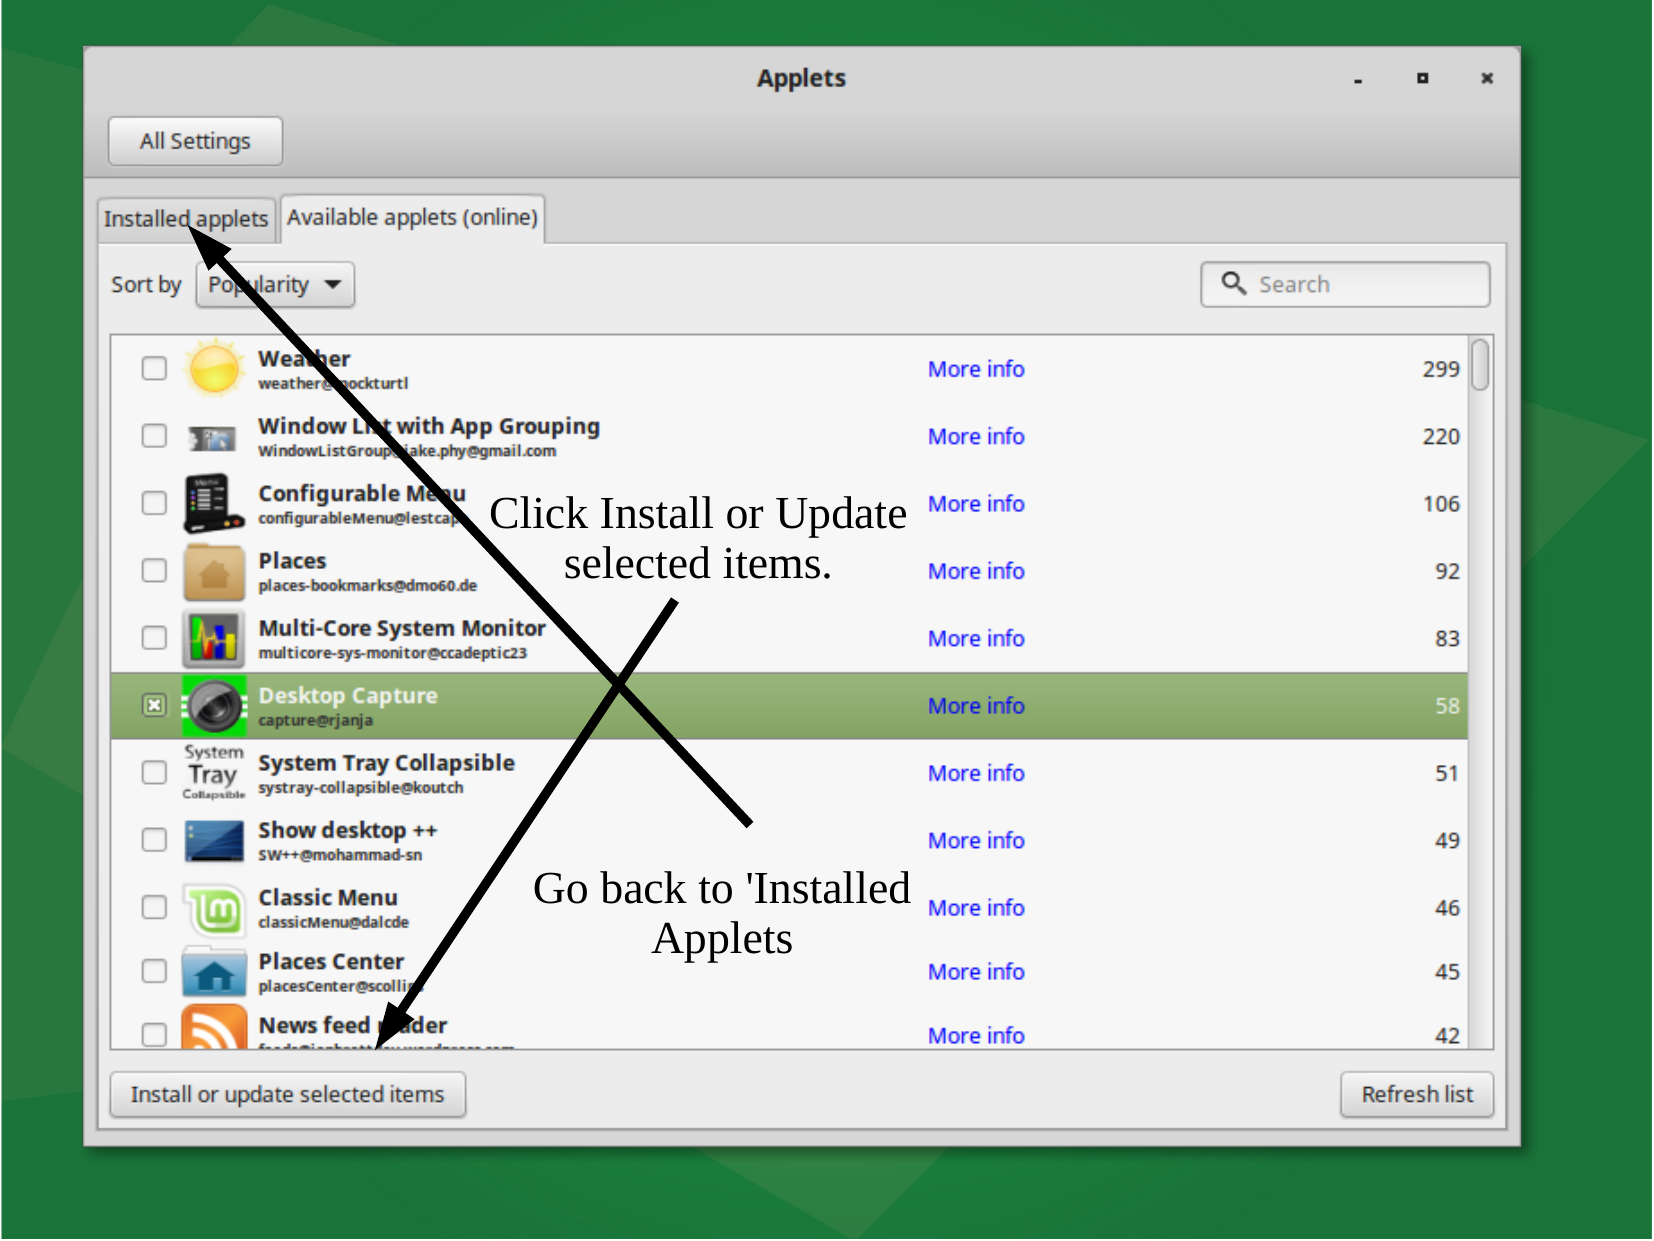

#
Click Install or Update selected items.
Go back to 'Installed Applets